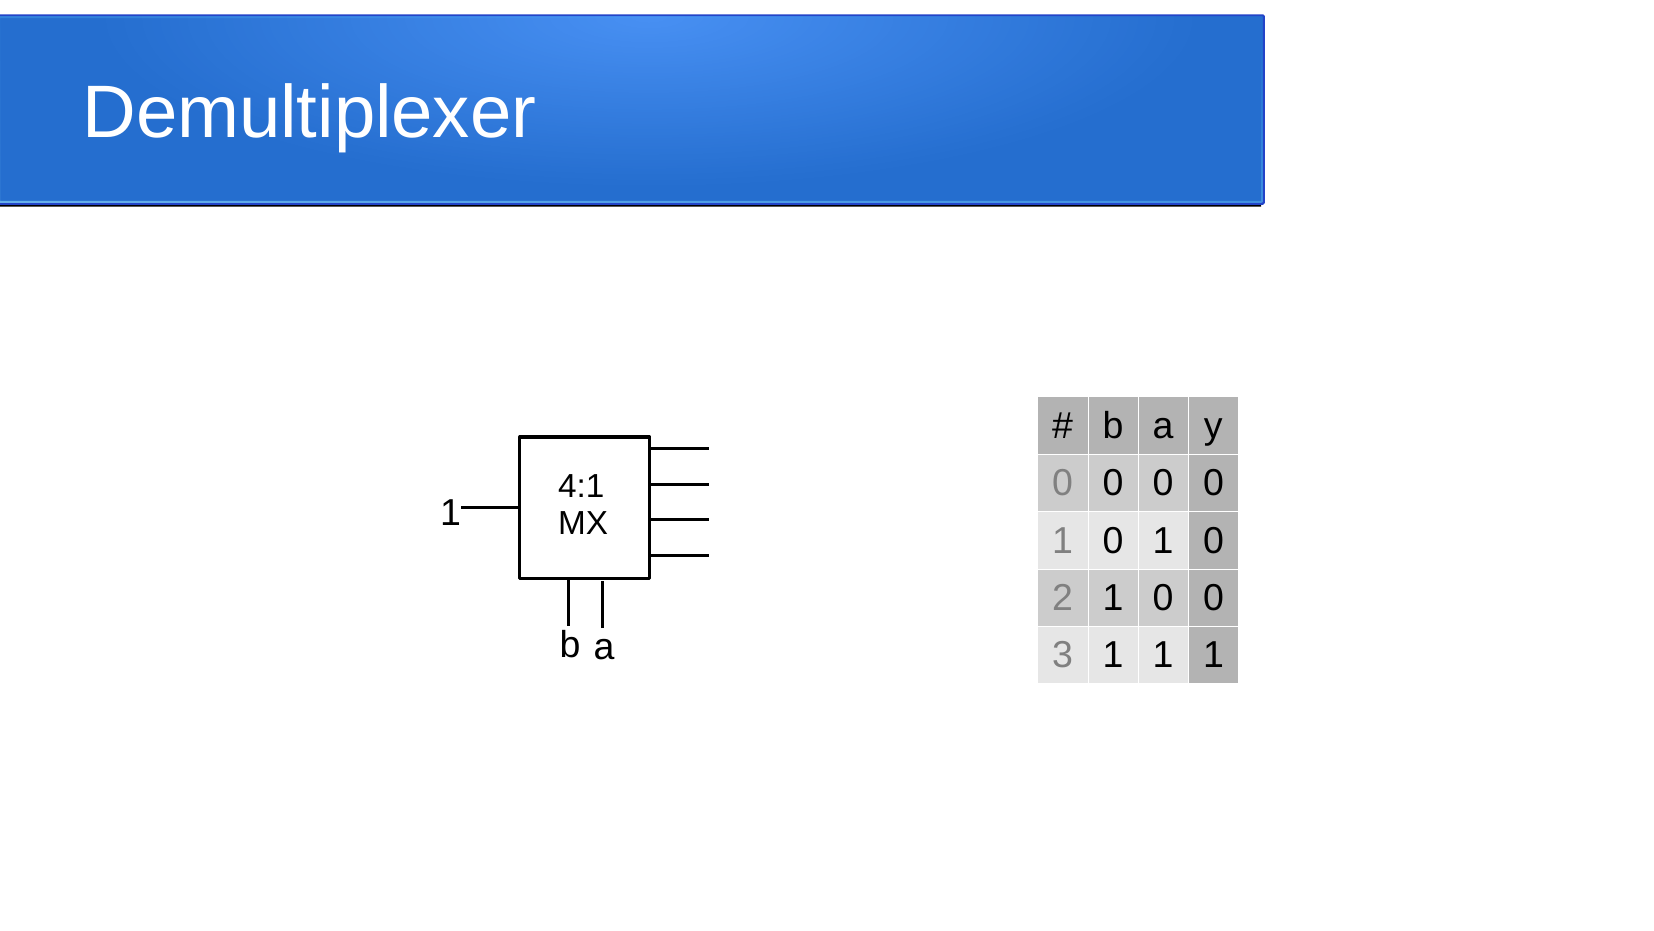

# Demultiplexer
| # | b | a | y |
| --- | --- | --- | --- |
| 0 | 0 | 0 | 0 |
| 1 | 0 | 1 | 0 |
| 2 | 1 | 0 | 0 |
| 3 | 1 | 1 | 1 |
4:1
MX
1
b
a